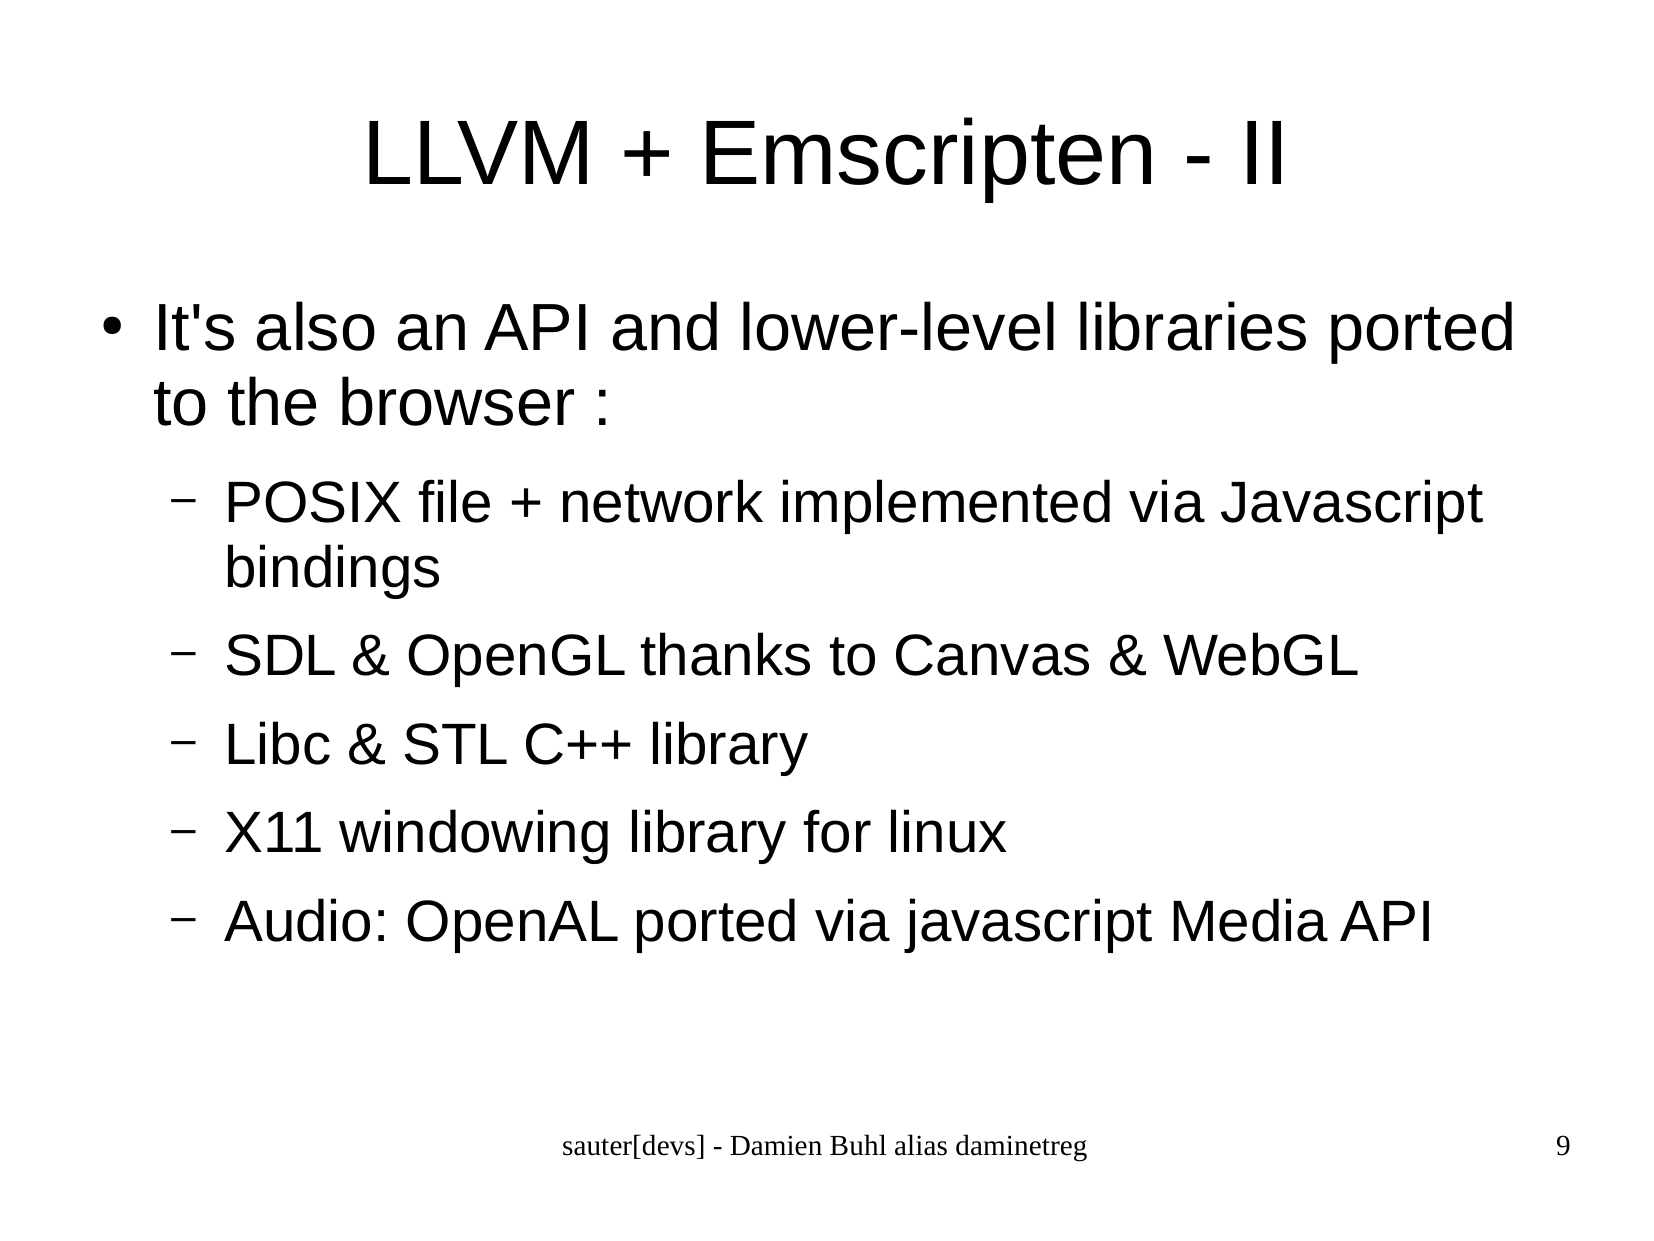

# LLVM + Emscripten - II
It's also an API and lower-level libraries ported to the browser :
POSIX file + network implemented via Javascript bindings
SDL & OpenGL thanks to Canvas & WebGL
Libc & STL C++ library
X11 windowing library for linux
Audio: OpenAL ported via javascript Media API
9